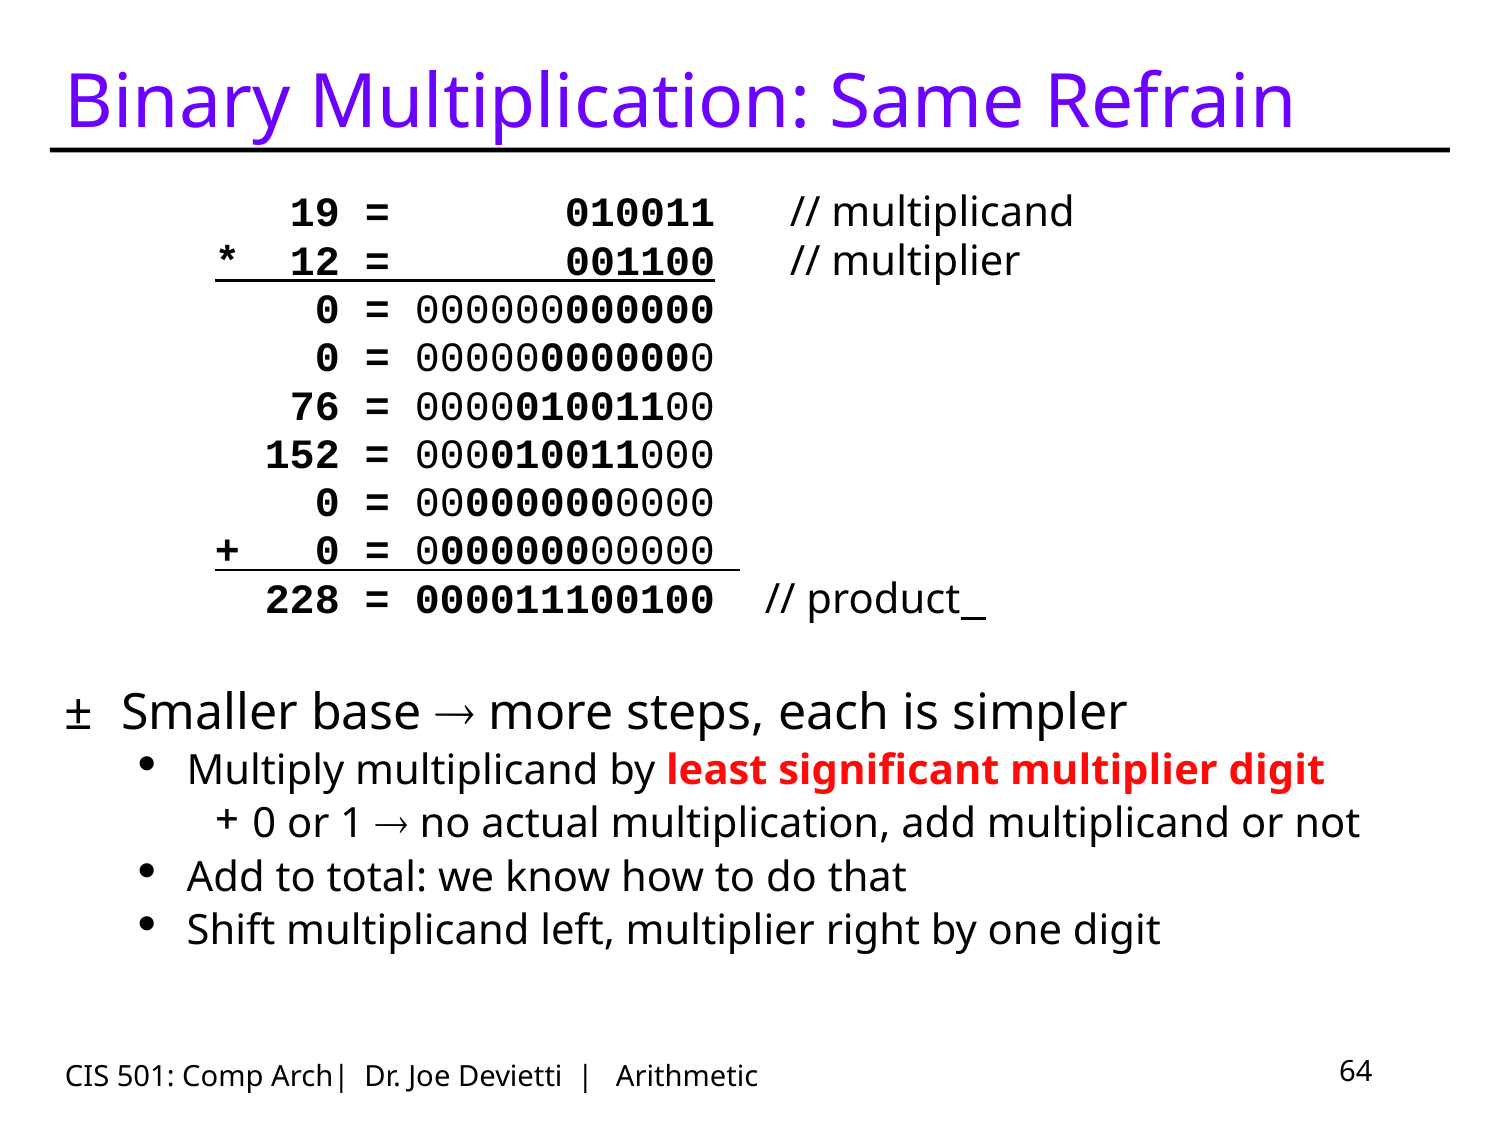

Binary Multiplication: Same Refrain
 19 = 010011 // multiplicand
* 12 = 001100 // multiplier
 0 = 000000000000
 0 = 000000000000
 76 = 000001001100
 152 = 000010011000
 0 = 000000000000
+ 0 = 000000000000
 228 = 000011100100 // product
Smaller base  more steps, each is simpler
Multiply multiplicand by least significant multiplier digit
0 or 1  no actual multiplication, add multiplicand or not
Add to total: we know how to do that
Shift multiplicand left, multiplier right by one digit
CIS 501: Comp Arch| Dr. Joe Devietti | Arithmetic